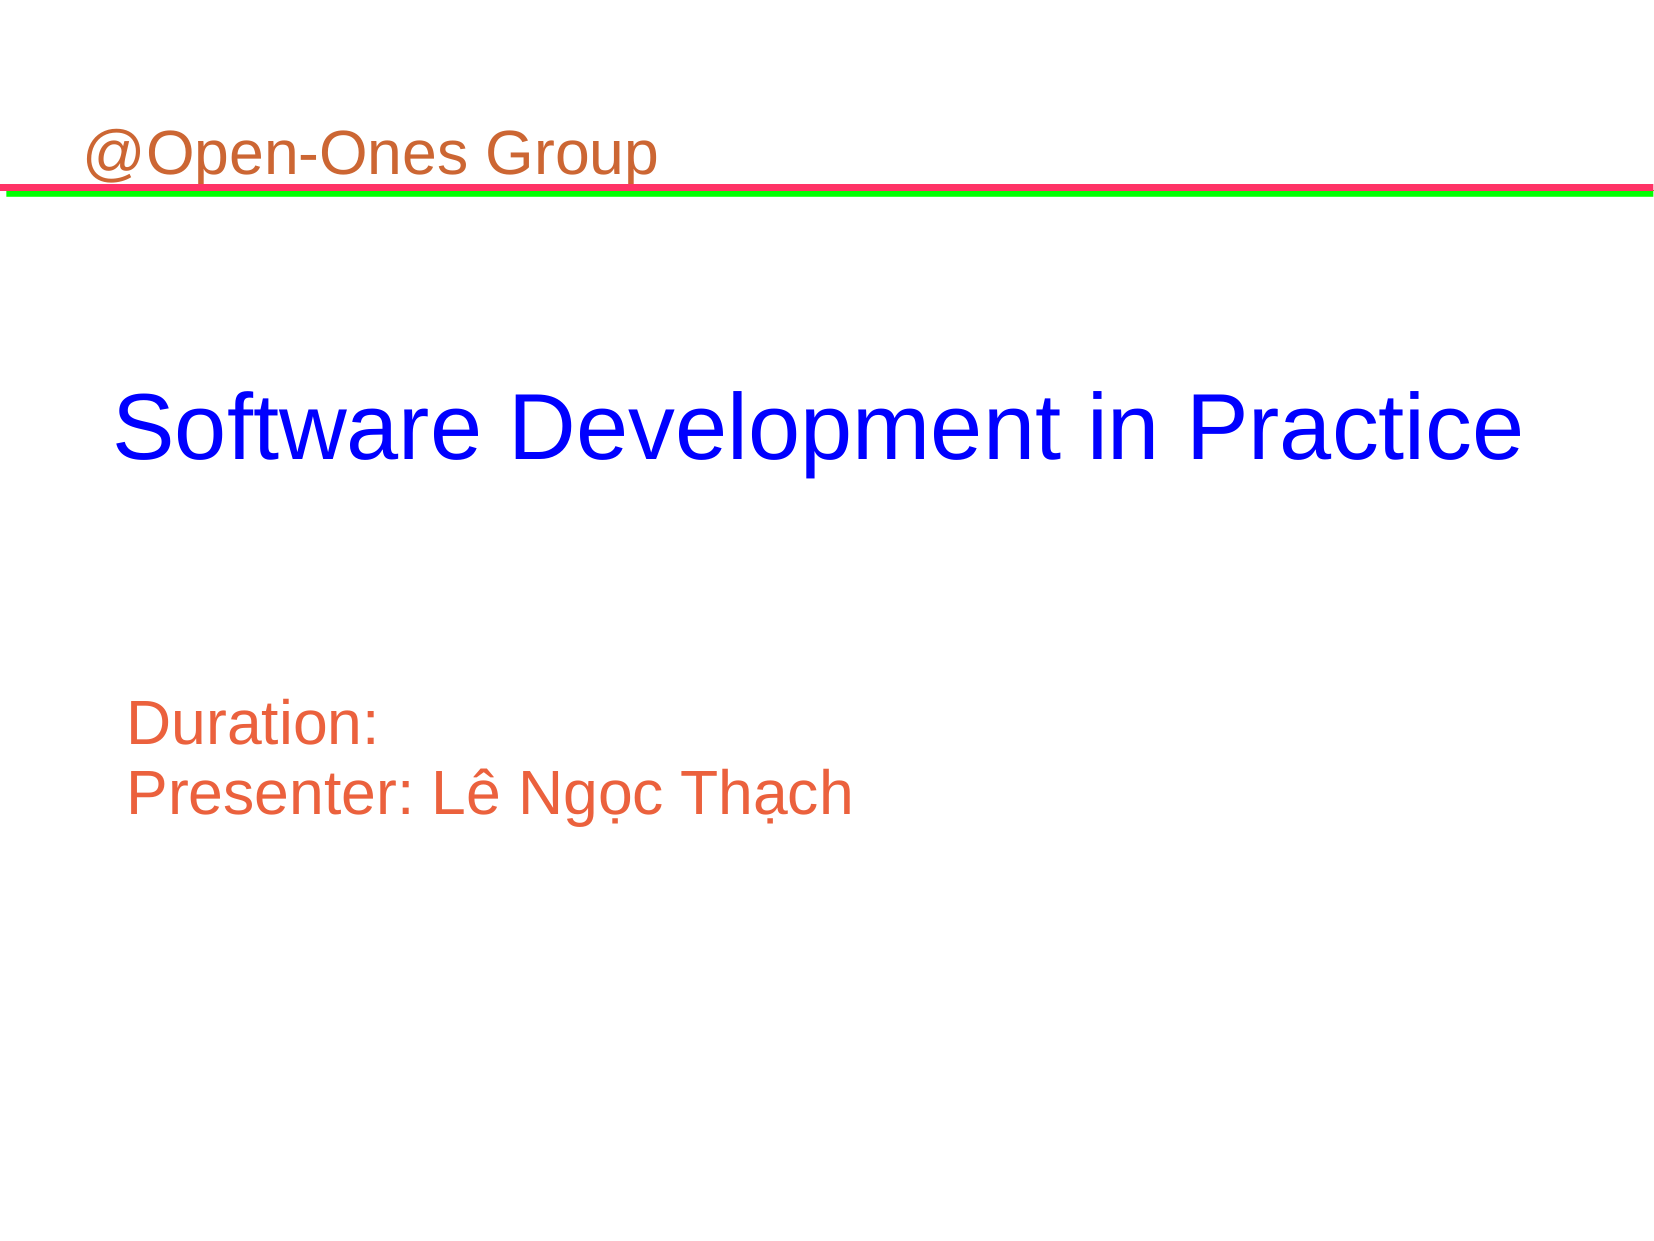

# @Open-Ones Group
Software Development in Practice
 Duration:
 Presenter: Lê Ngọc Thạch